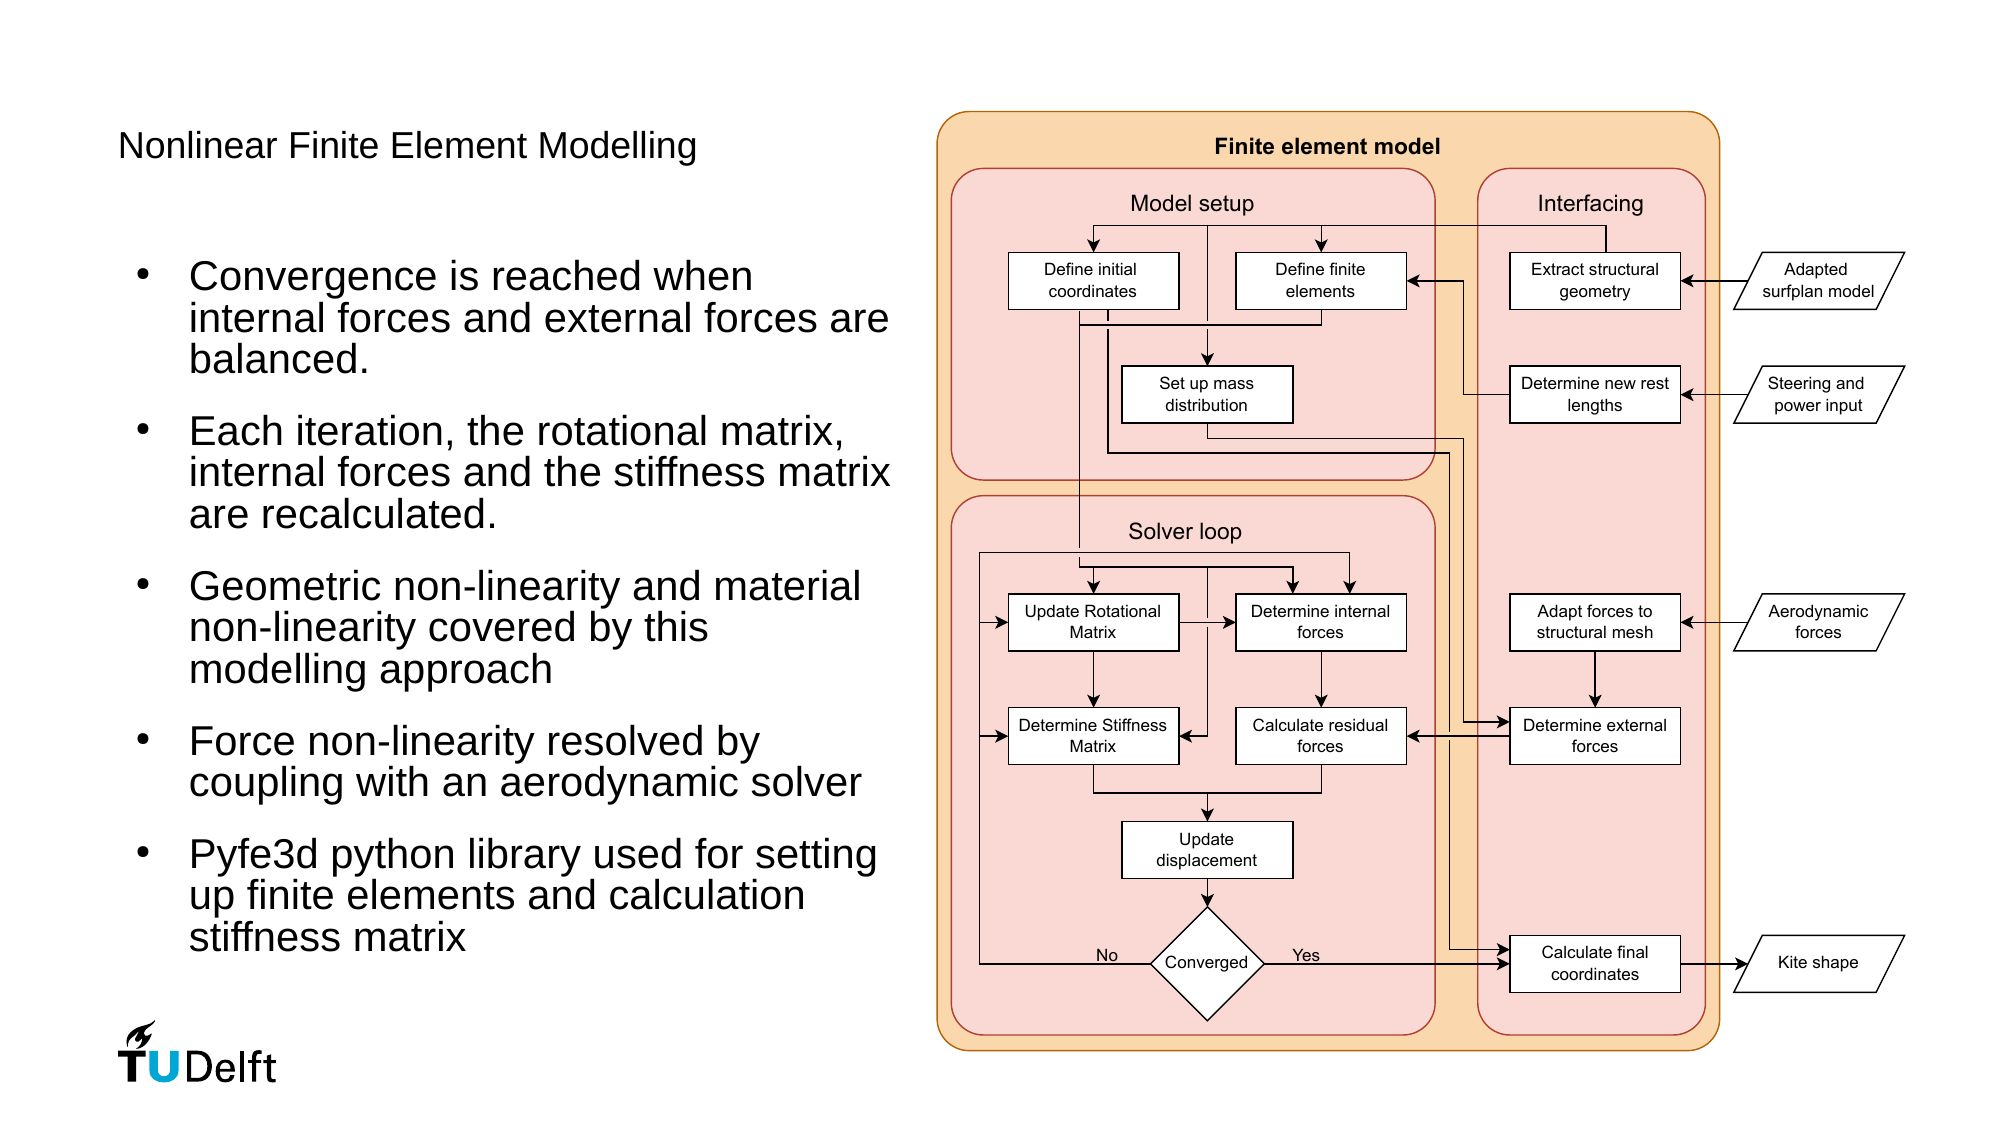

# Nonlinear Finite Element Modelling
Convergence is reached when internal forces and external forces are balanced.
Each iteration, the rotational matrix, internal forces and the stiffness matrix are recalculated.
Geometric non-linearity and material non-linearity covered by this modelling approach
Force non-linearity resolved by coupling with an aerodynamic solver
Pyfe3d python library used for setting up finite elements and calculation stiffness matrix